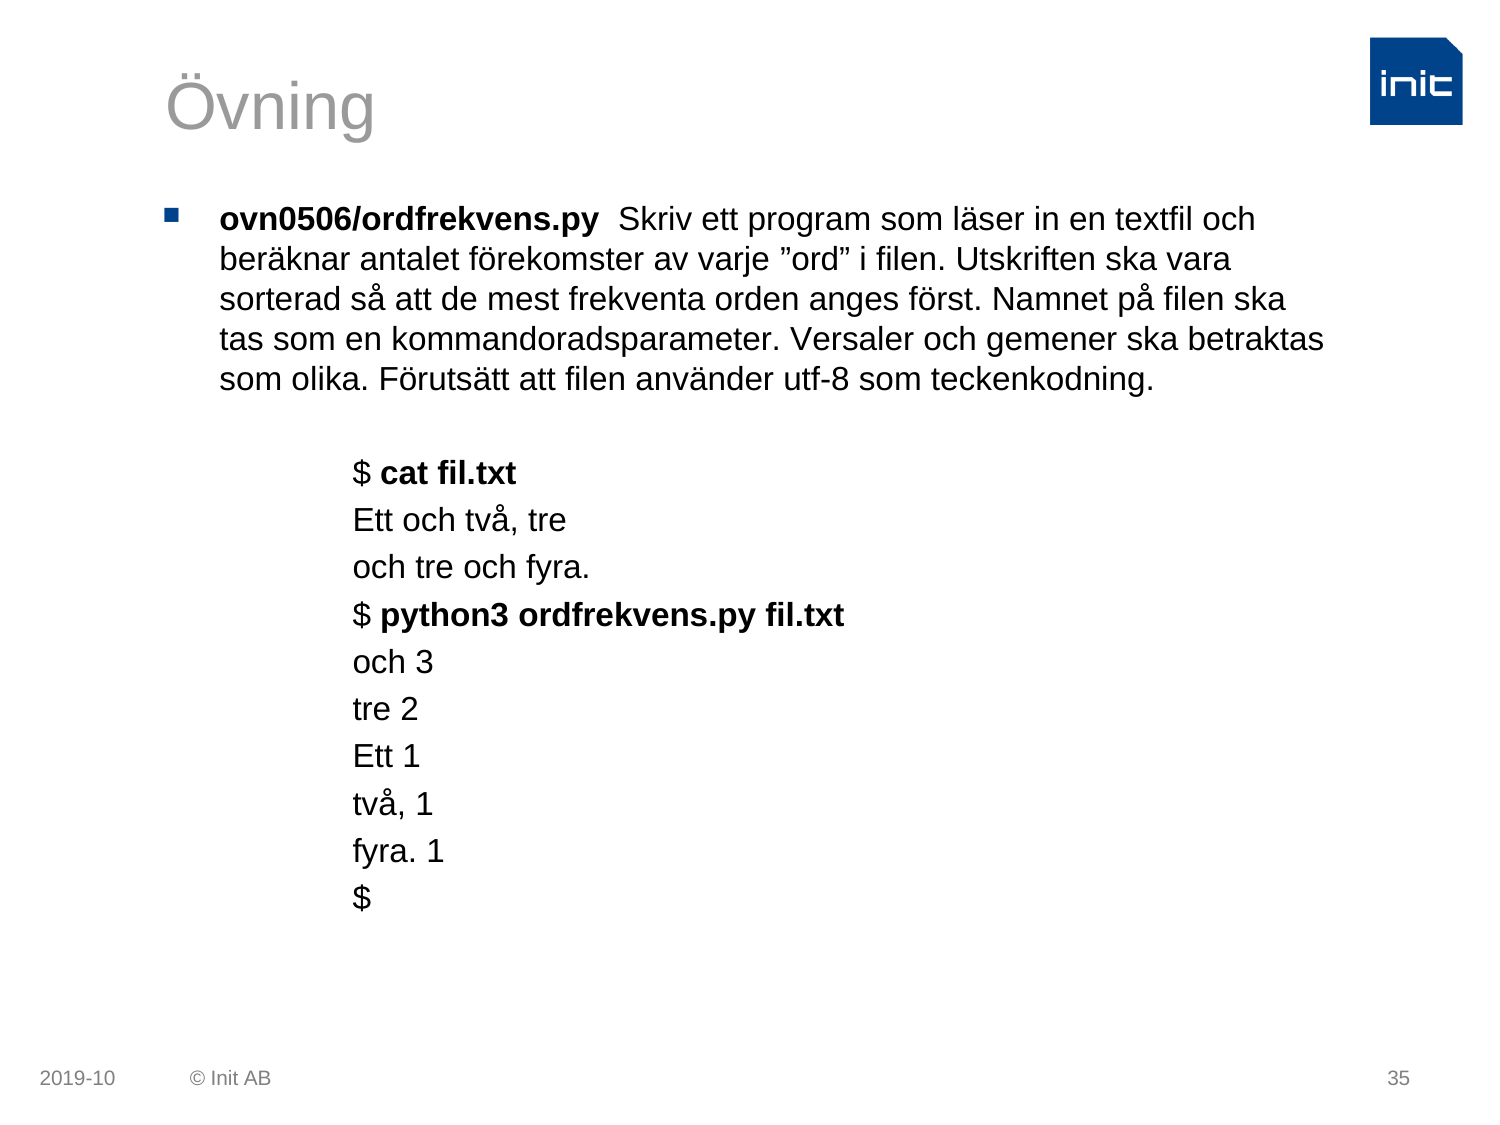

Övning
ovn0506/ordfrekvens.py Skriv ett program som läser in en textfil och beräknar antalet förekomster av varje ”ord” i filen. Utskriften ska vara sorterad så att de mest frekventa orden anges först. Namnet på filen ska tas som en kommandoradsparameter. Versaler och gemener ska betraktas som olika. Förutsätt att filen använder utf-8 som teckenkodning.
$ cat fil.txt
Ett och två, tre
och tre och fyra.
$ python3 ordfrekvens.py fil.txt
och 3
tre 2
Ett 1
två, 1
fyra. 1
$
2019-10
© Init AB